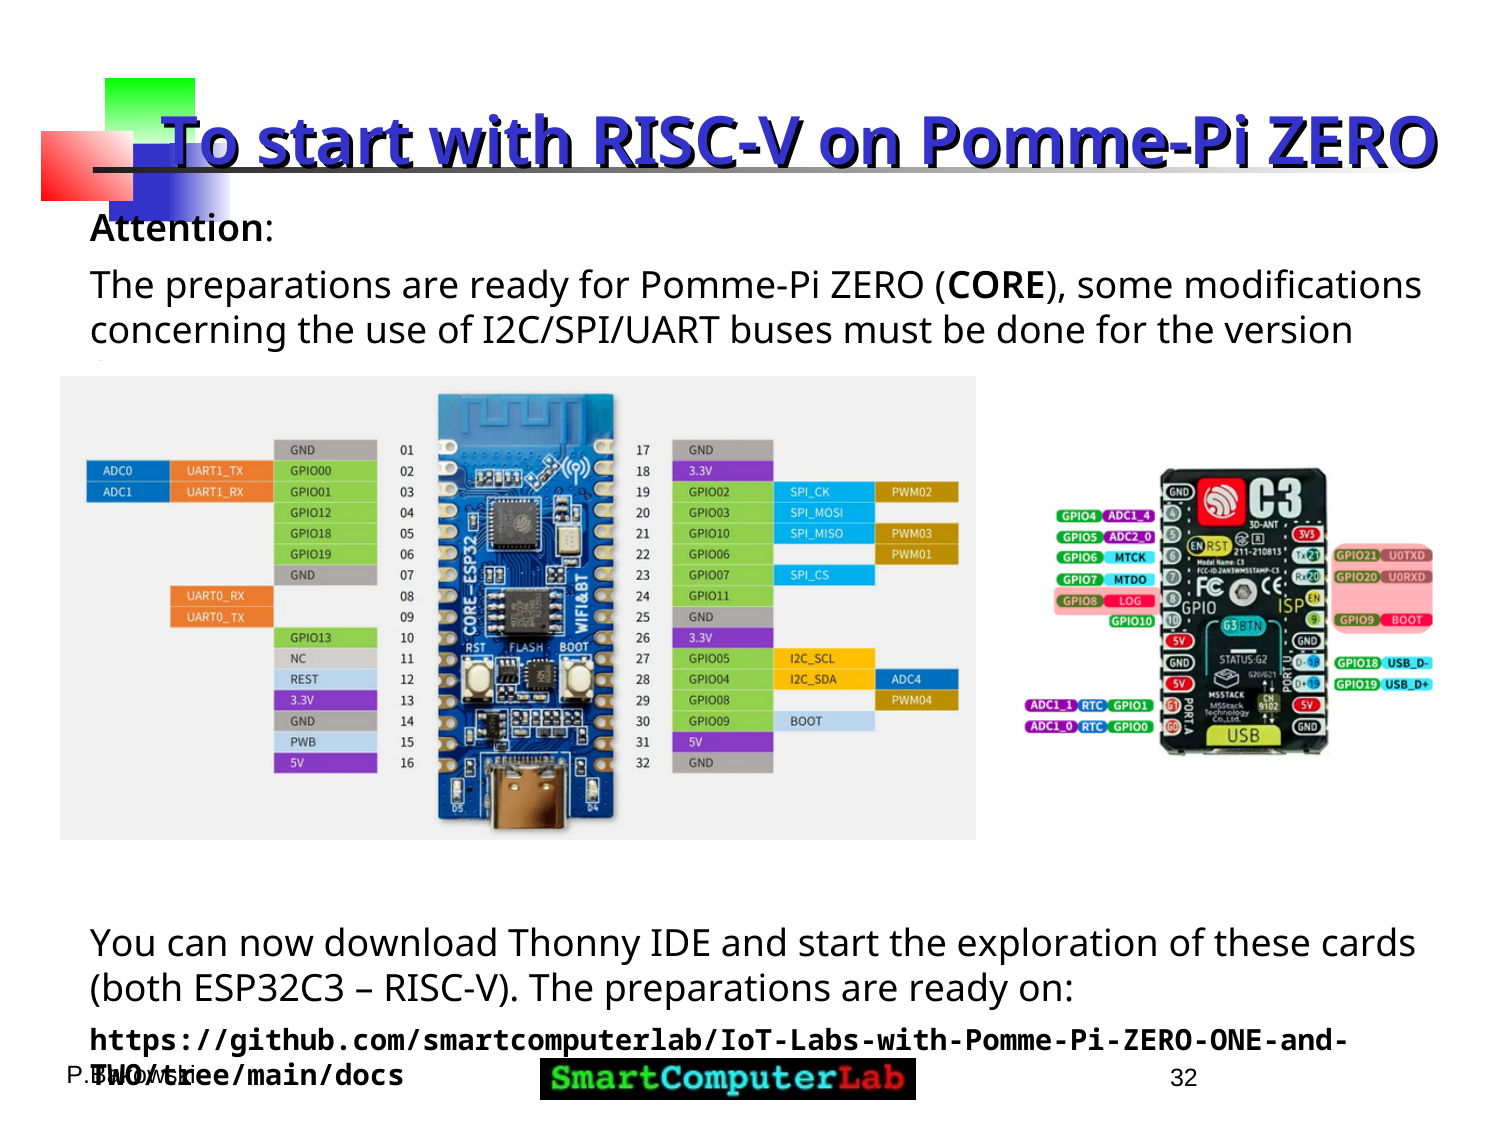

# To start with RISC-V on Pomme-Pi ZERO
Attention:
The preparations are ready for Pomme-Pi ZERO (CORE), some modifications concerning the use of I2C/SPI/UART buses must be done for the version Stamp.
You can now download Thonny IDE and start the exploration of these cards (both ESP32C3 – RISC-V). The preparations are ready on:
https://github.com/smartcomputerlab/IoT-Labs-with-Pomme-Pi-ZERO-ONE-and-TWO/tree/main/docs
32